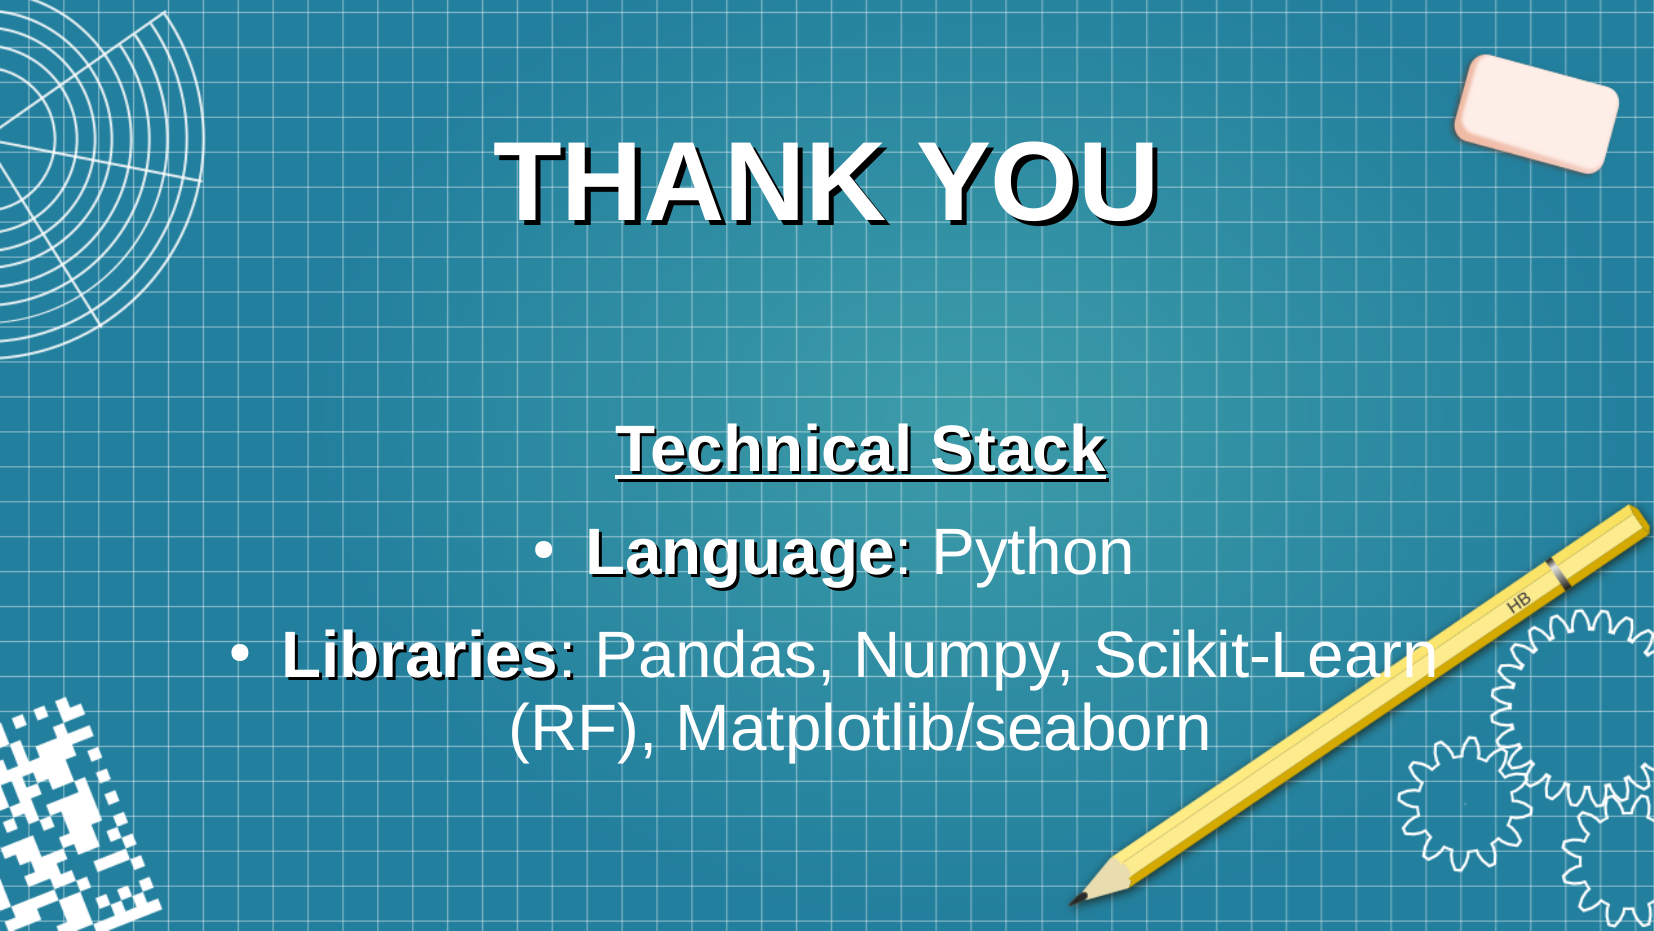

# THANK YOU
Technical Stack
Language: Python
Libraries: Pandas, Numpy, Scikit-Learn (RF), Matplotlib/seaborn